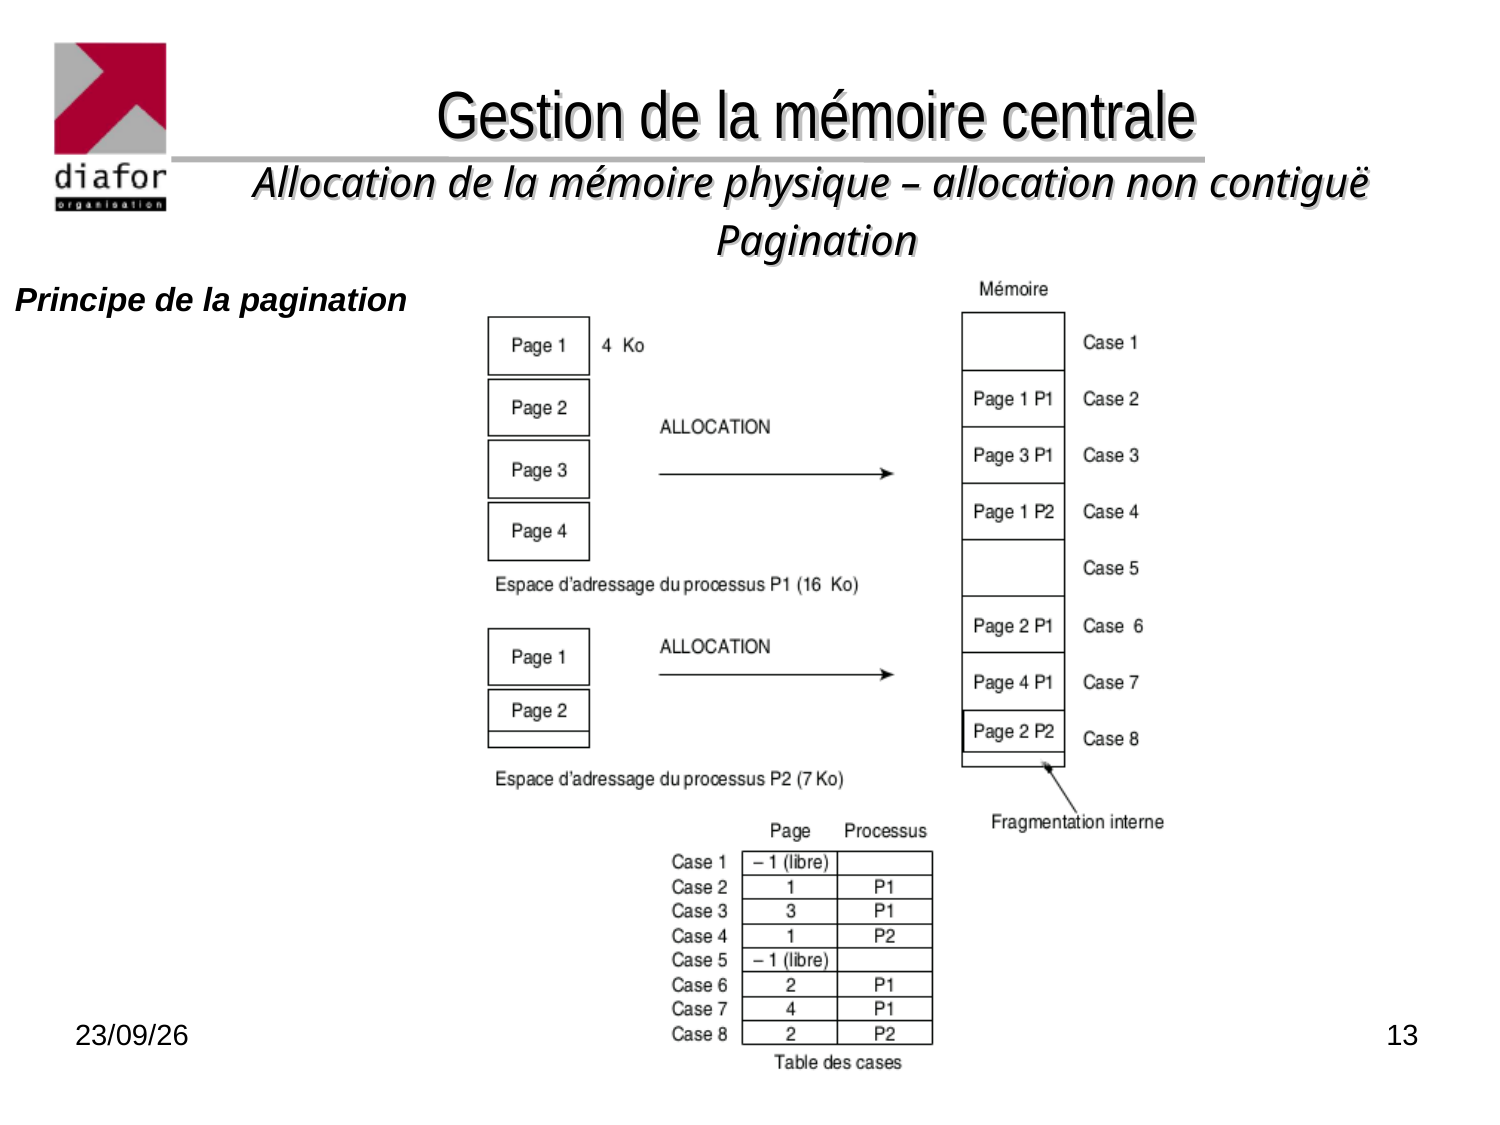

# Gestion de la mémoire centrale Allocation de la mémoire physique – allocation non contiguë Pagination
Principe de la pagination
13